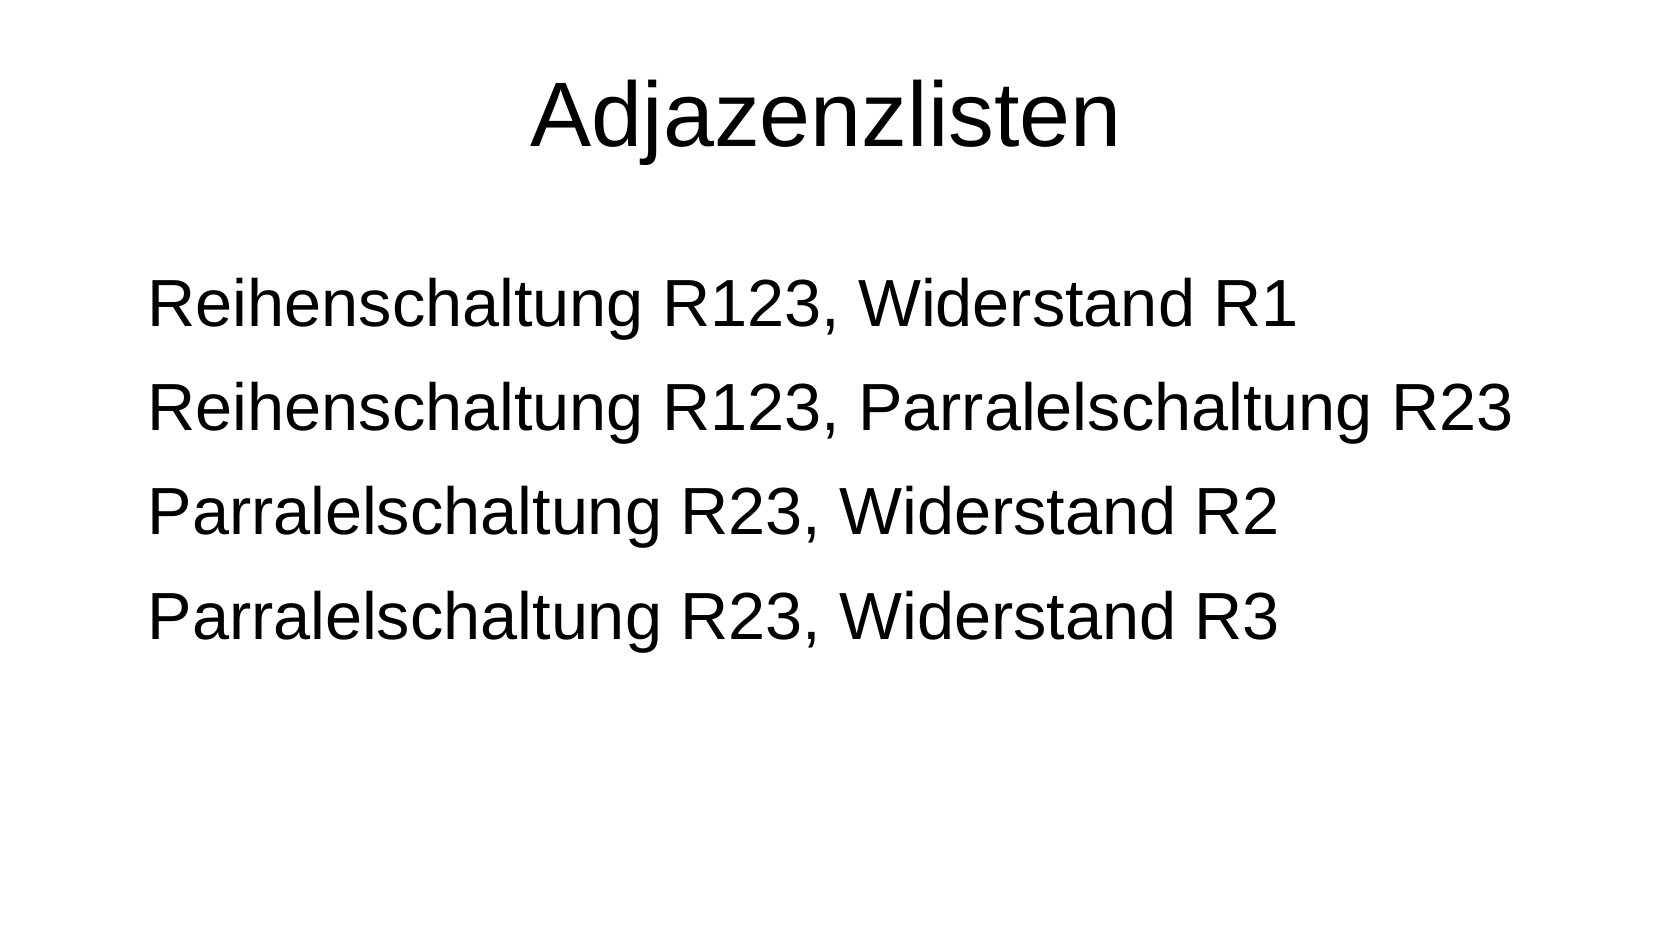

# Adjazenzlisten
Reihenschaltung R123, Widerstand R1
Reihenschaltung R123, Parralelschaltung R23
Parralelschaltung R23, Widerstand R2
Parralelschaltung R23, Widerstand R3